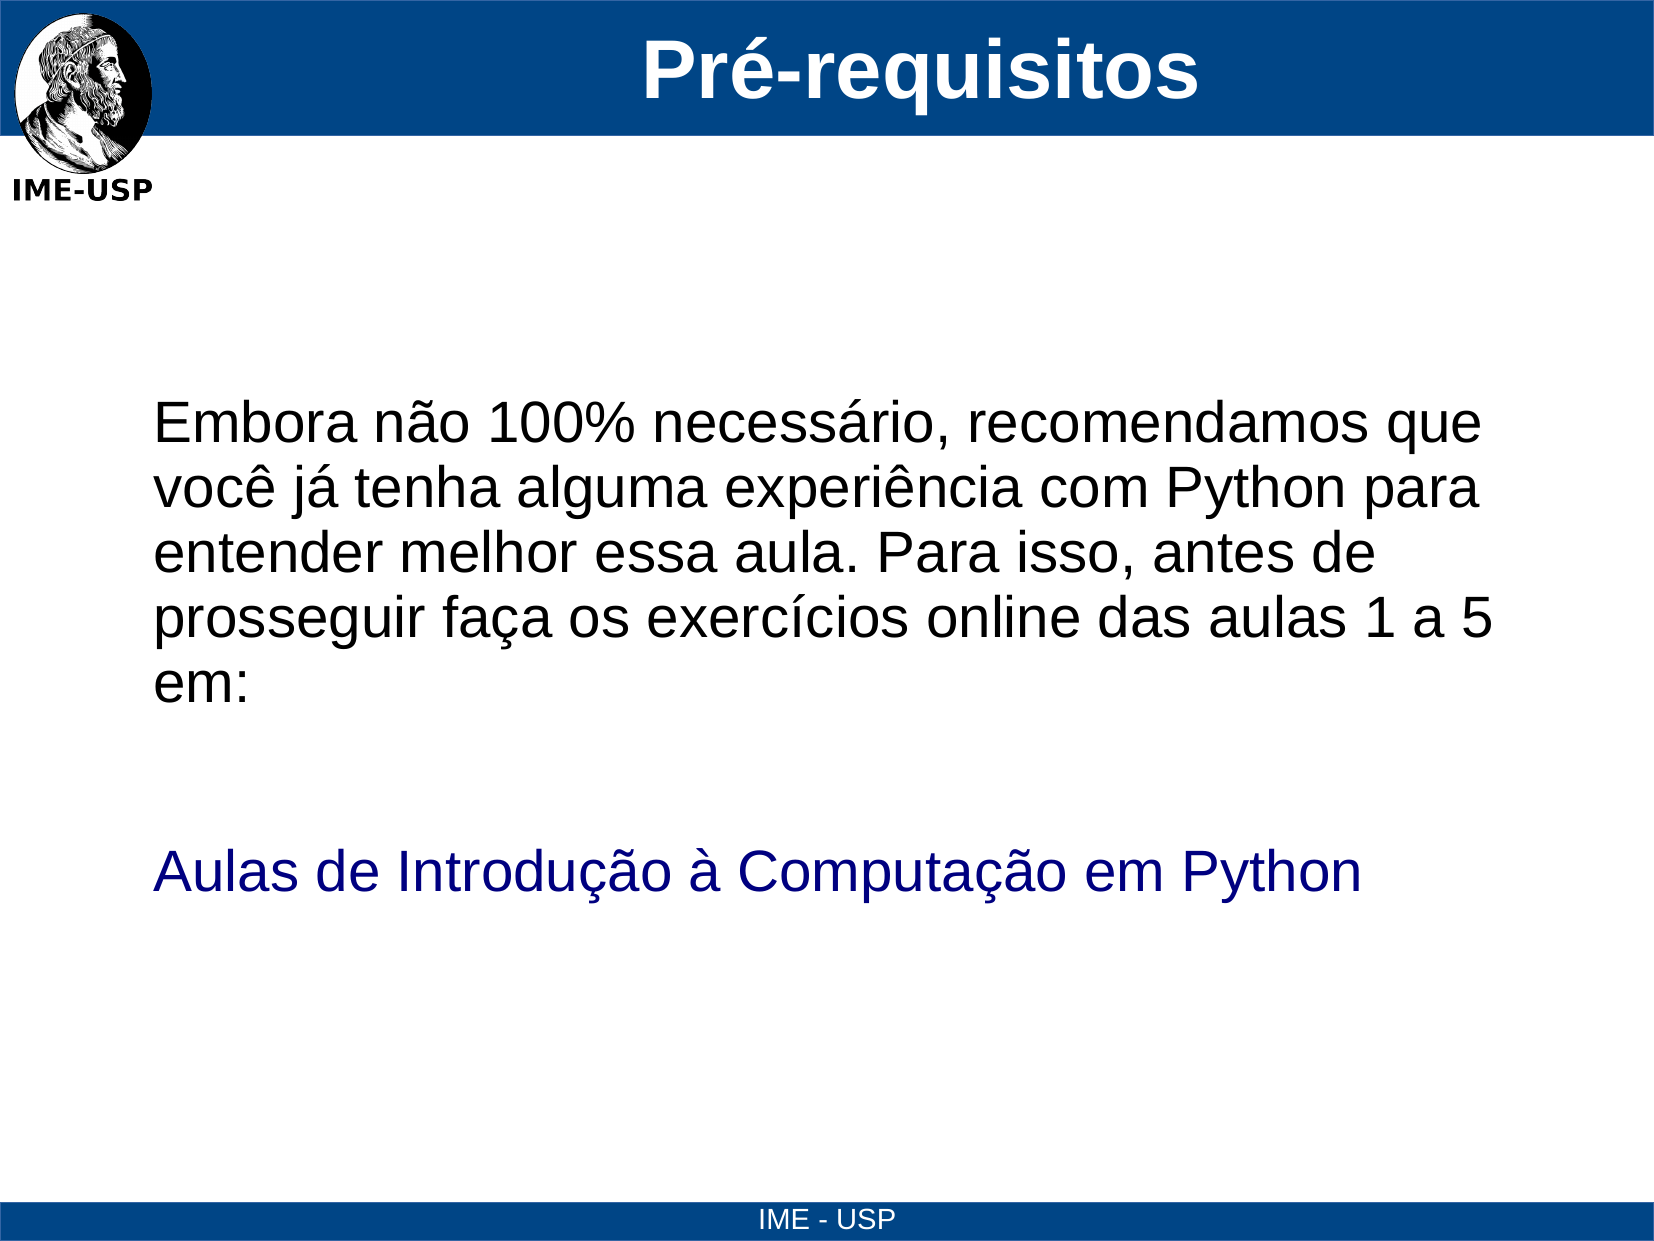

# Pré-requisitos
Embora não 100% necessário, recomendamos que você já tenha alguma experiência com Python para entender melhor essa aula. Para isso, antes de prosseguir faça os exercícios online das aulas 1 a 5 em:
Aulas de Introdução à Computação em Python